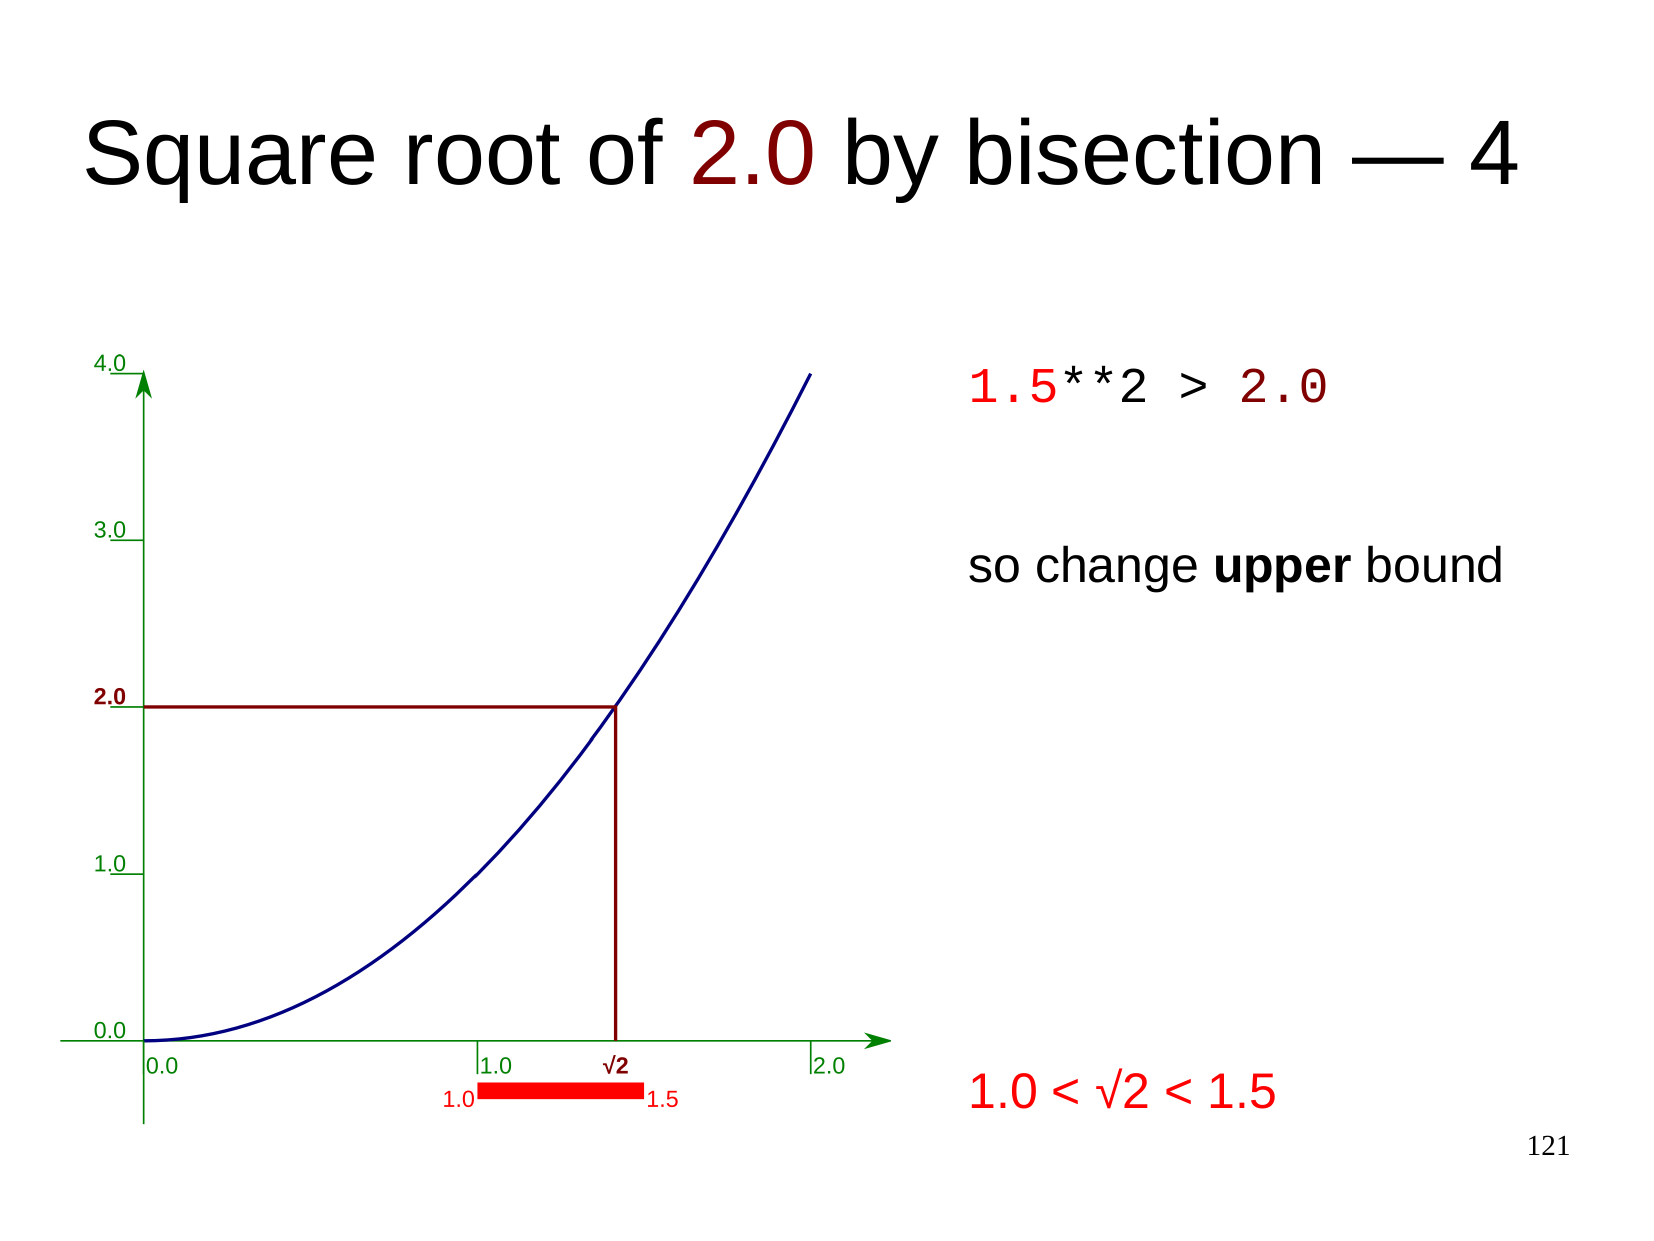

# Square root of 2.0 by bisection — 4
1.5**2 > 2.0
so change upper bound
1.0 < √2 < 1.5
121